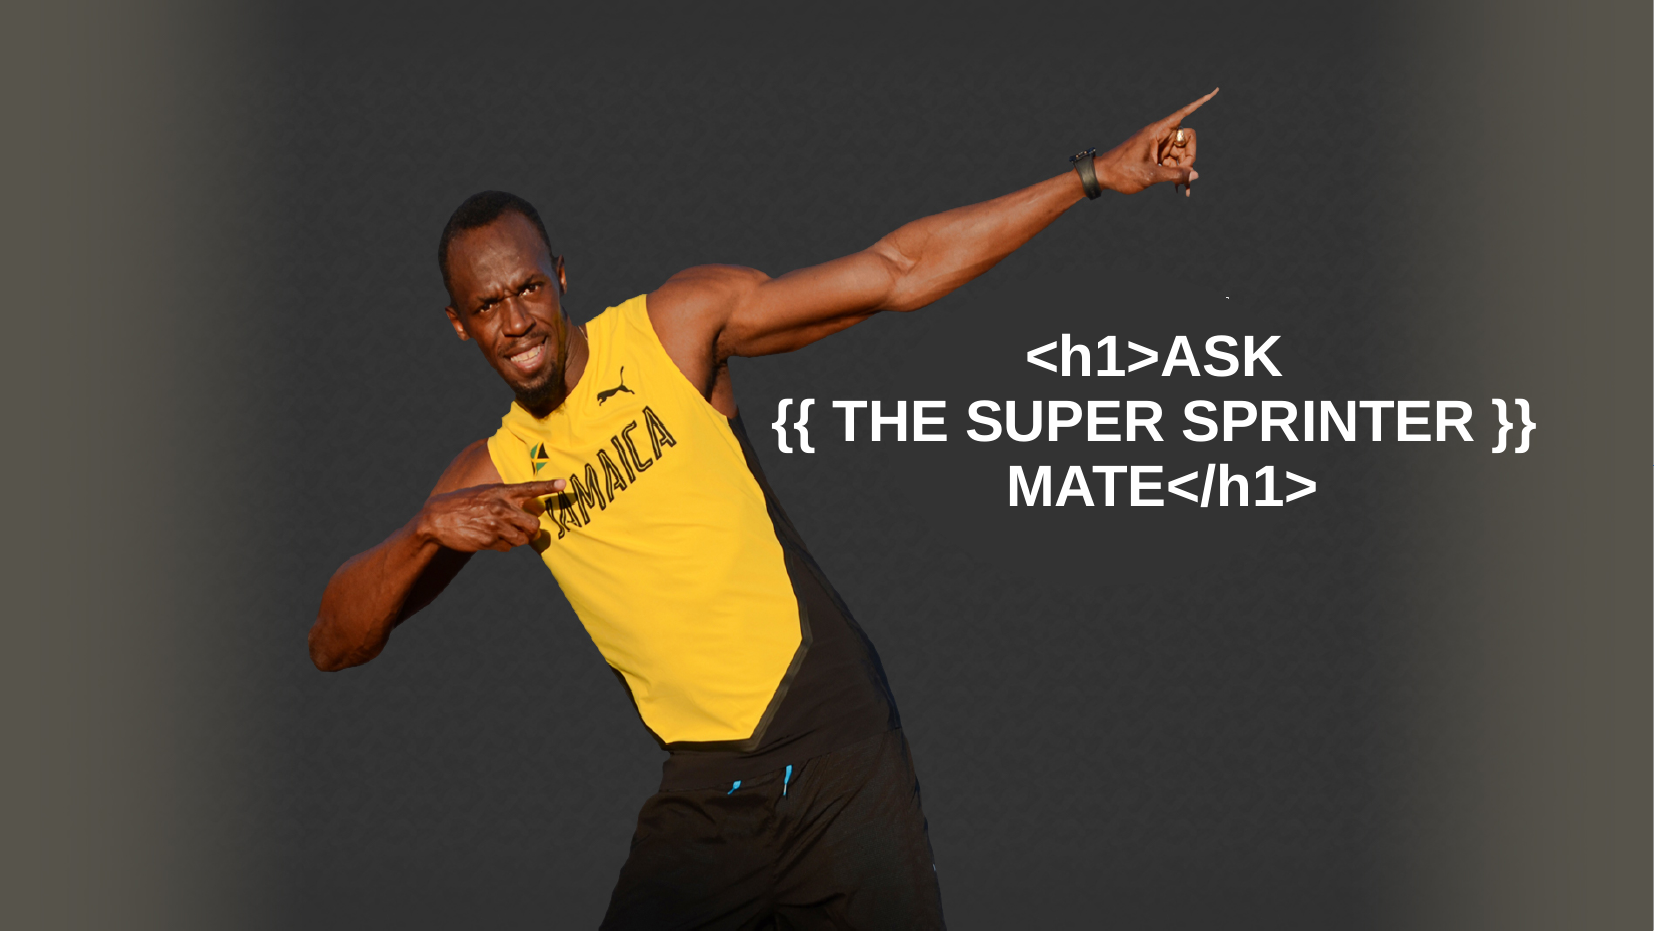

# Usain Bolt
<h1>ASK
{{ THE SUPER SPRINTER }}
MATE</h1>